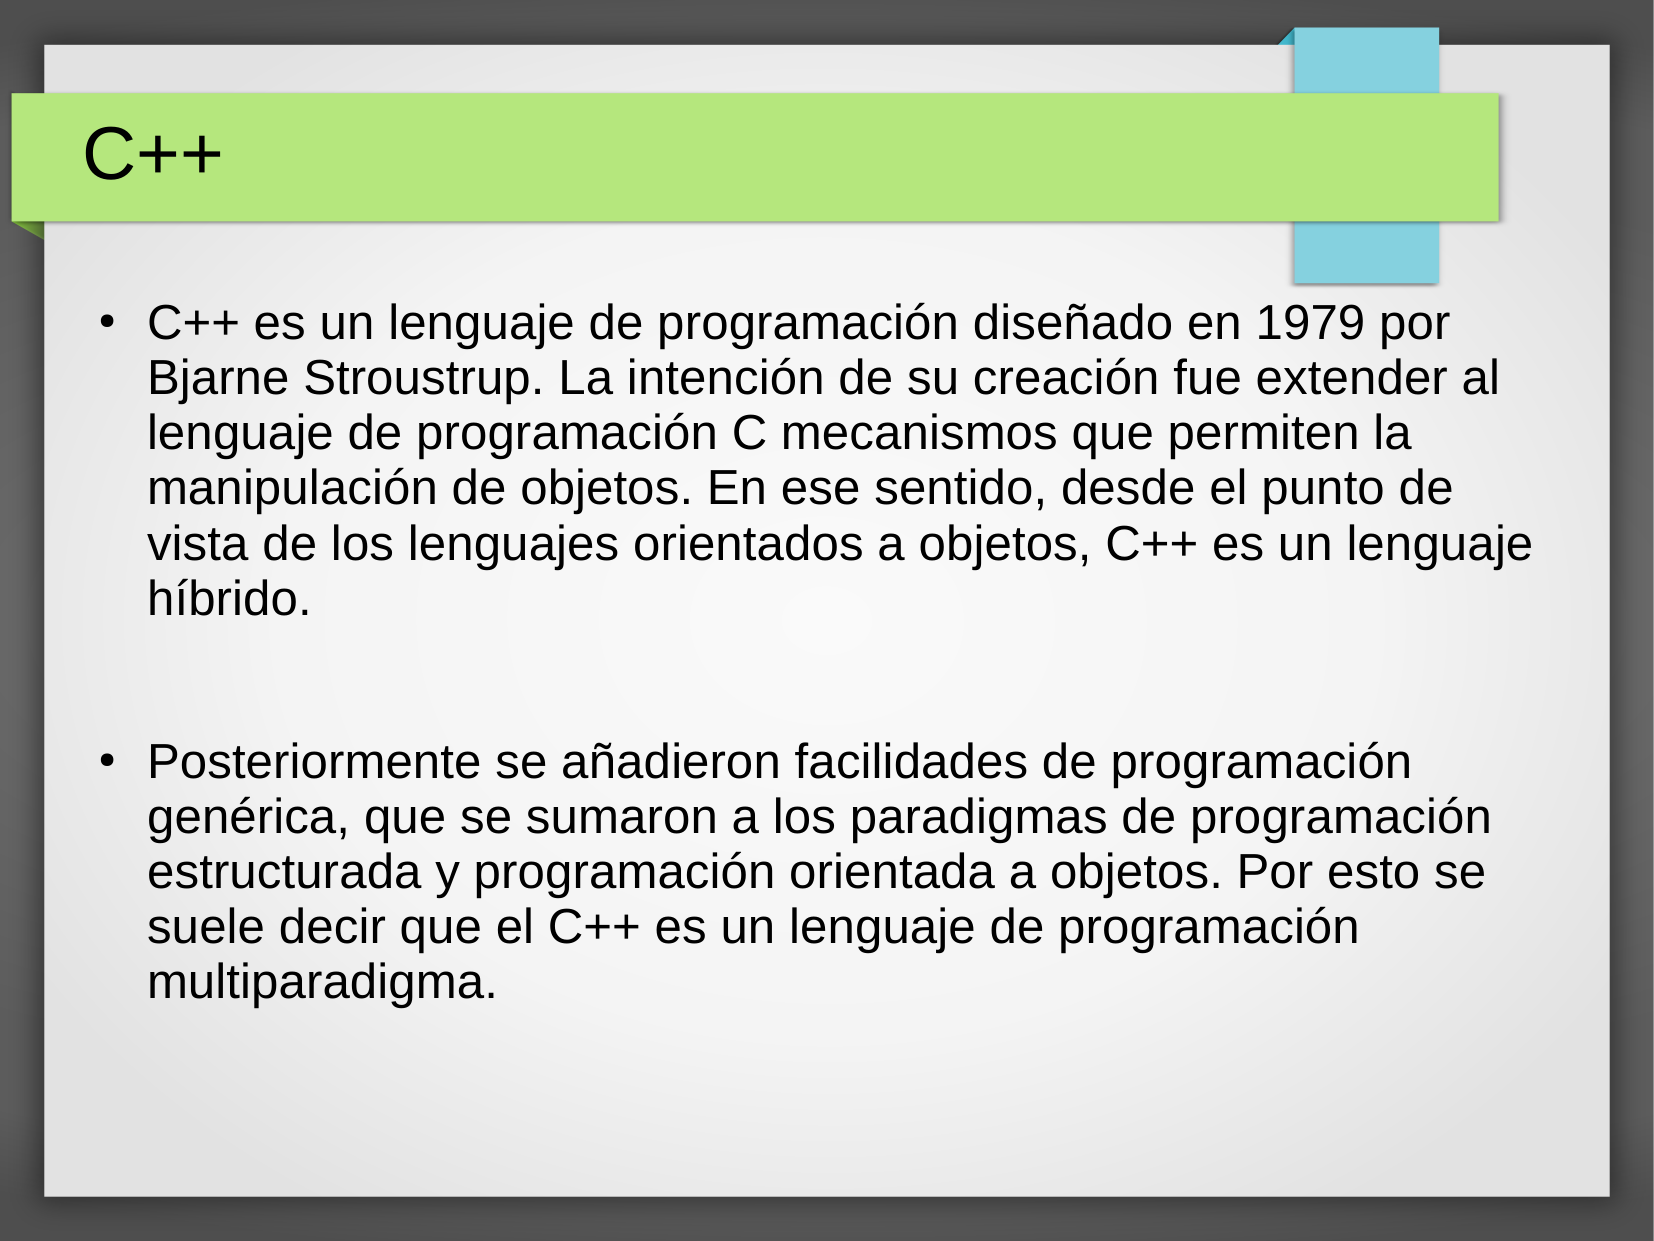

# C++
C++ es un lenguaje de programación diseñado en 1979 por Bjarne Stroustrup. La intención de su creación fue extender al lenguaje de programación C mecanismos que permiten la manipulación de objetos. En ese sentido, desde el punto de vista de los lenguajes orientados a objetos, C++ es un lenguaje híbrido.
Posteriormente se añadieron facilidades de programación genérica, que se sumaron a los paradigmas de programación estructurada y programación orientada a objetos. Por esto se suele decir que el C++ es un lenguaje de programación multiparadigma.